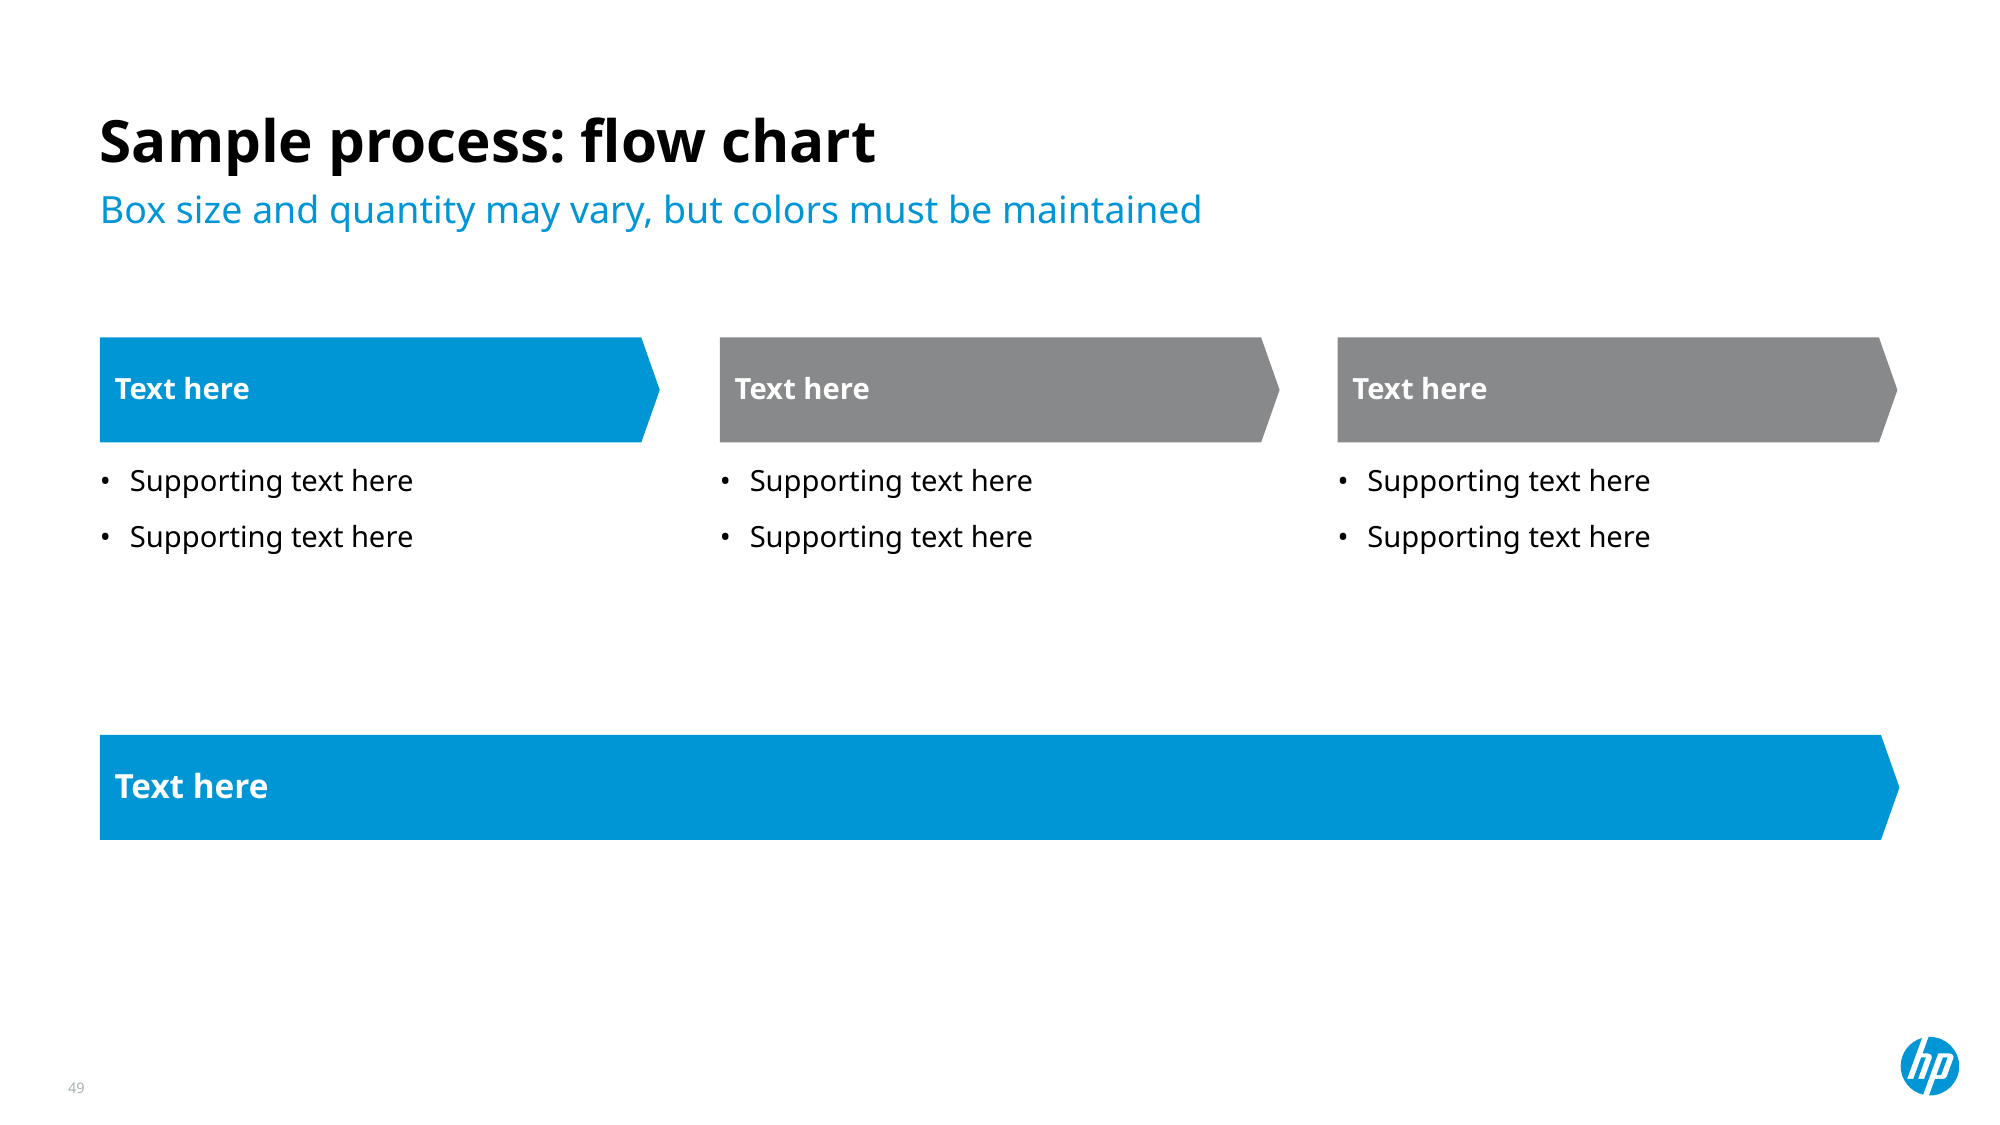

# Sample process: flow chart
Box size and quantity may vary, but colors must be maintained
Text here
Text here
Text here
Supporting text here
Supporting text here
Supporting text here
Supporting text here
Supporting text here
Supporting text here
Text here